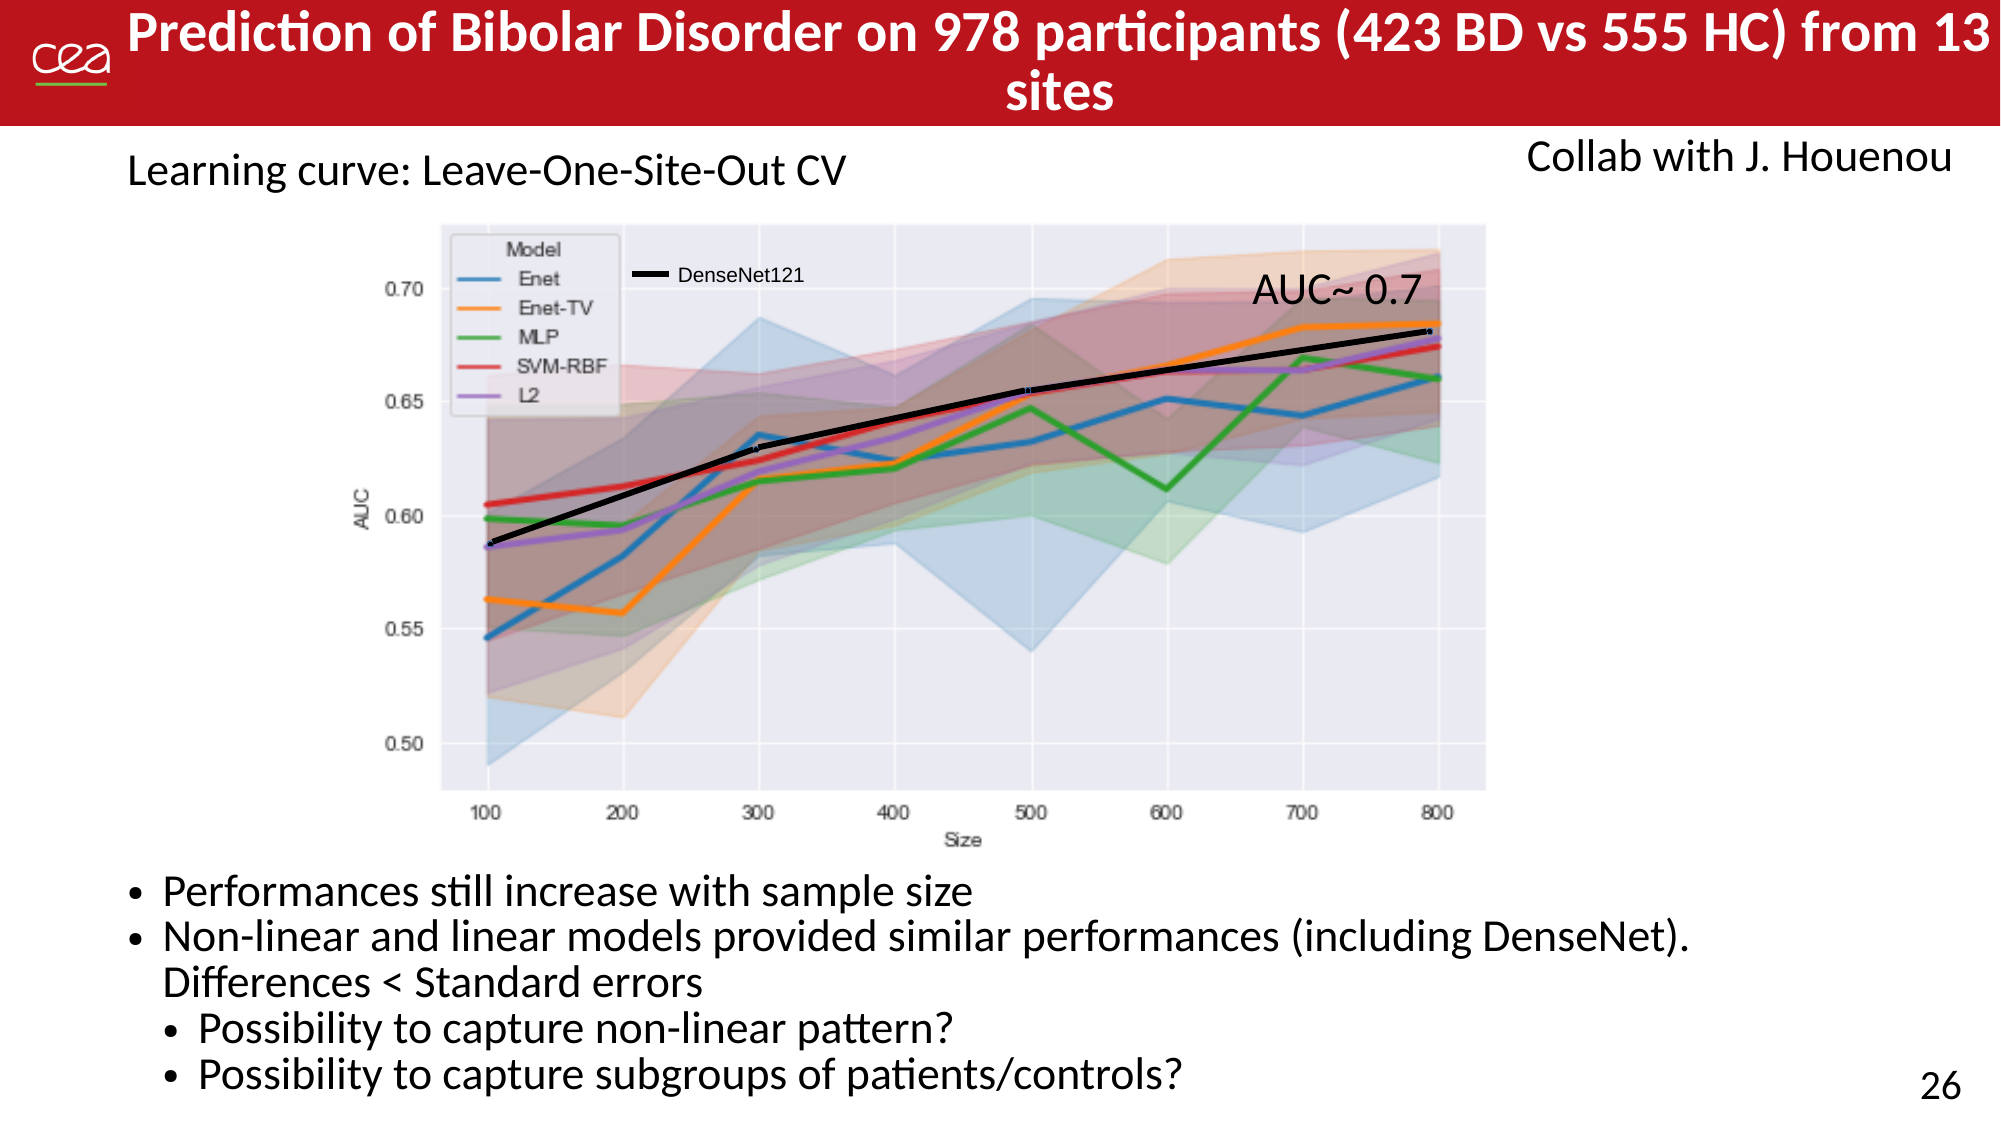

# Prediction of Bibolar Disorder on 978 participants (423 BD vs 555 HC) from 13 sites
Collab with J. Houenou
Learning curve: Leave-One-Site-Out CV
DenseNet121
AUC~ 0.7
Performances still increase with sample size
Non-linear and linear models provided similar performances (including DenseNet).
Differences < Standard errors
Possibility to capture non-linear pattern?
Possibility to capture subgroups of patients/controls?